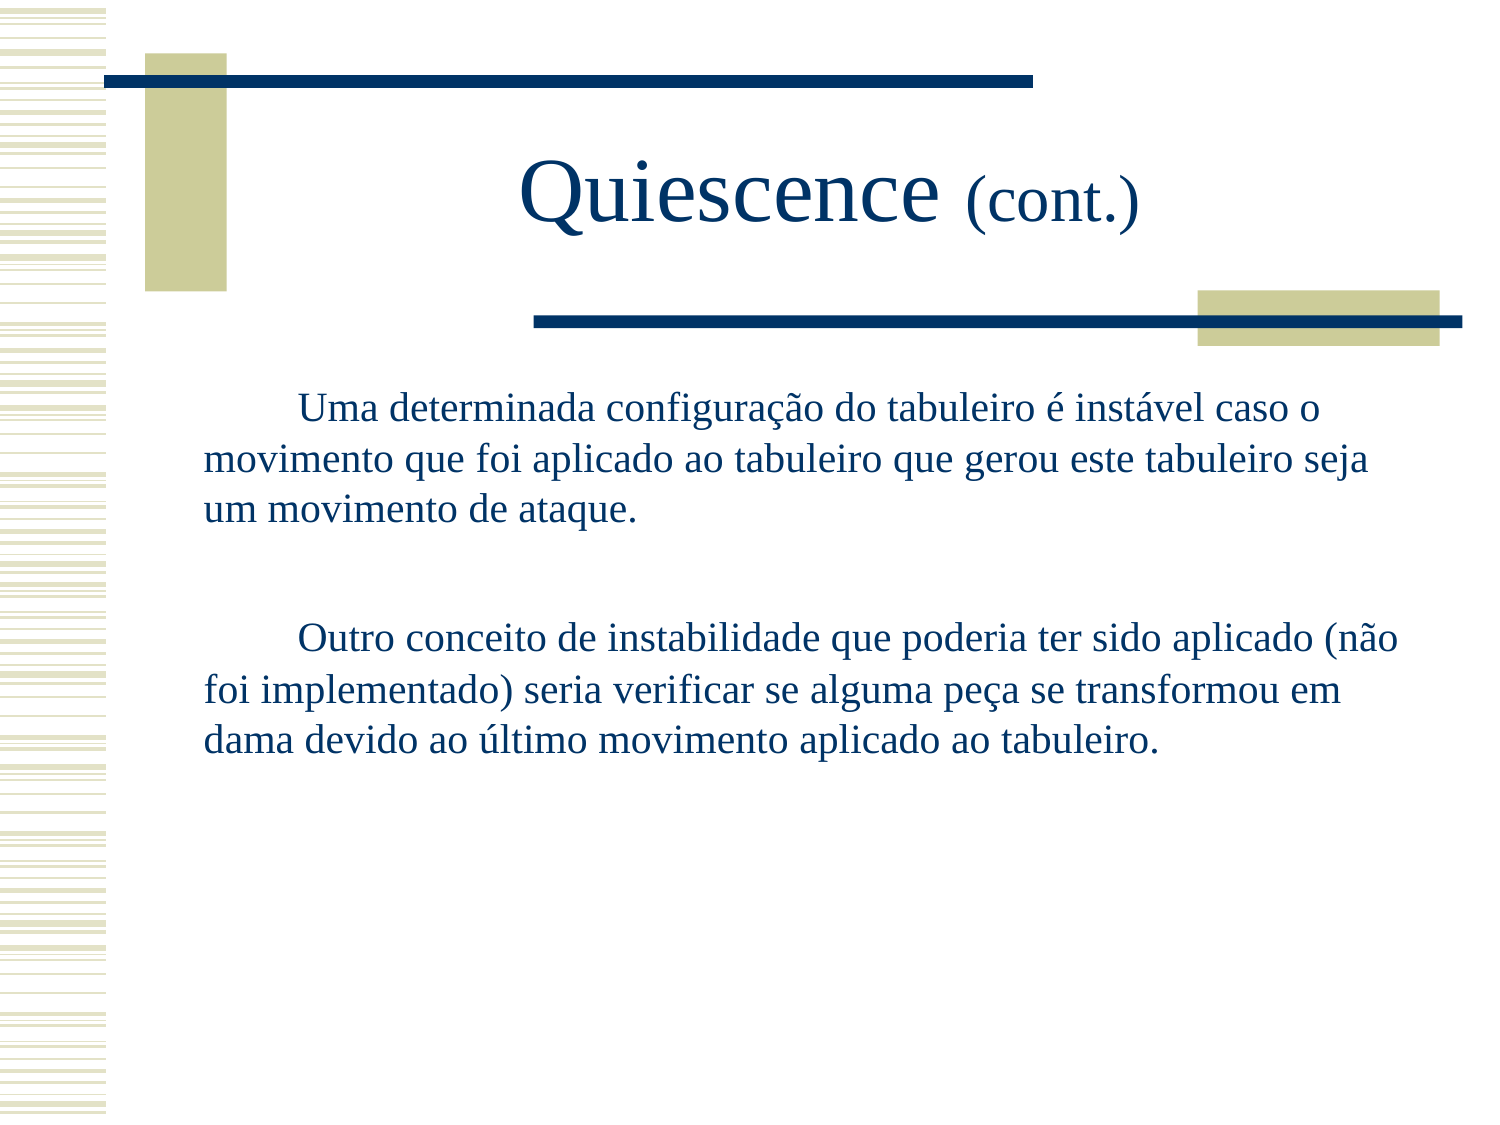

# Quiescence (cont.)
		Uma determinada configuração do tabuleiro é instável caso o movimento que foi aplicado ao tabuleiro que gerou este tabuleiro seja um movimento de ataque.
		Outro conceito de instabilidade que poderia ter sido aplicado (não foi implementado) seria verificar se alguma peça se transformou em dama devido ao último movimento aplicado ao tabuleiro.